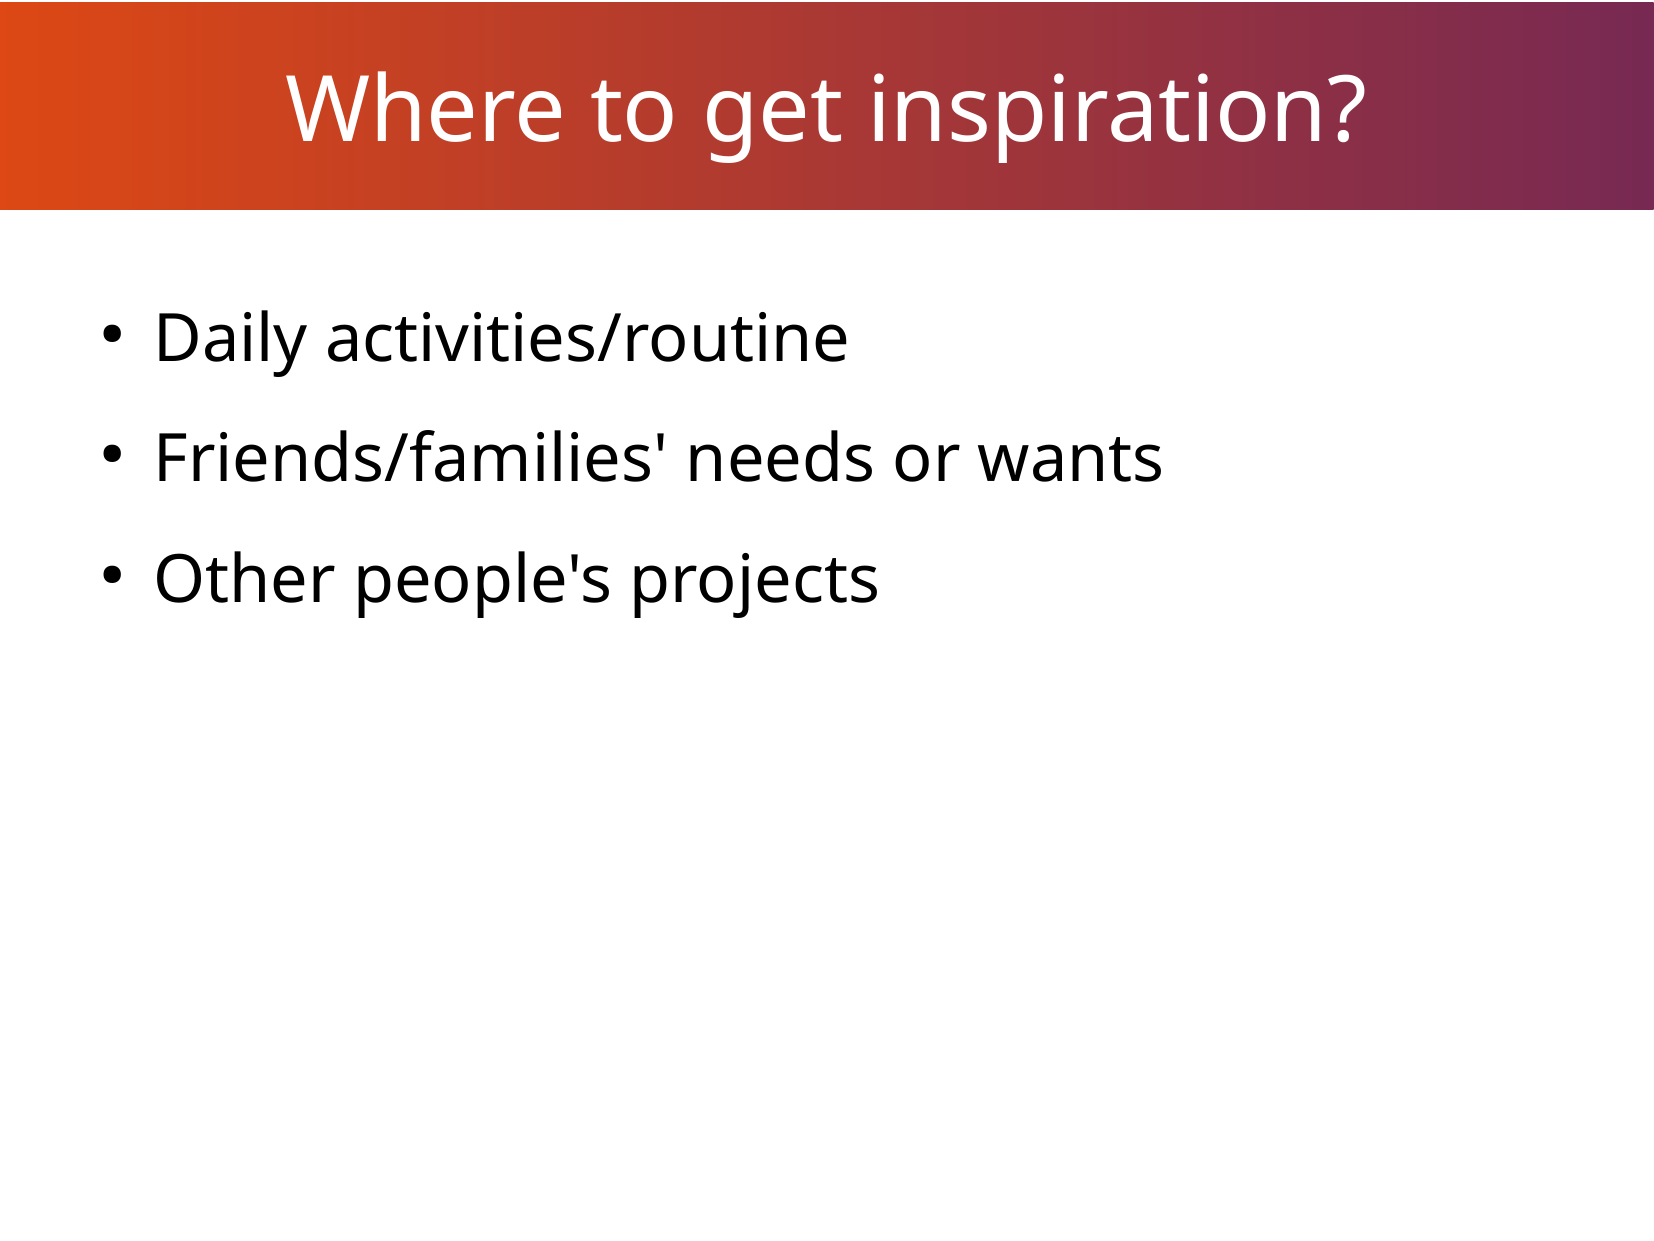

# Where to get inspiration?
Daily activities/routine
Friends/families' needs or wants
Other people's projects